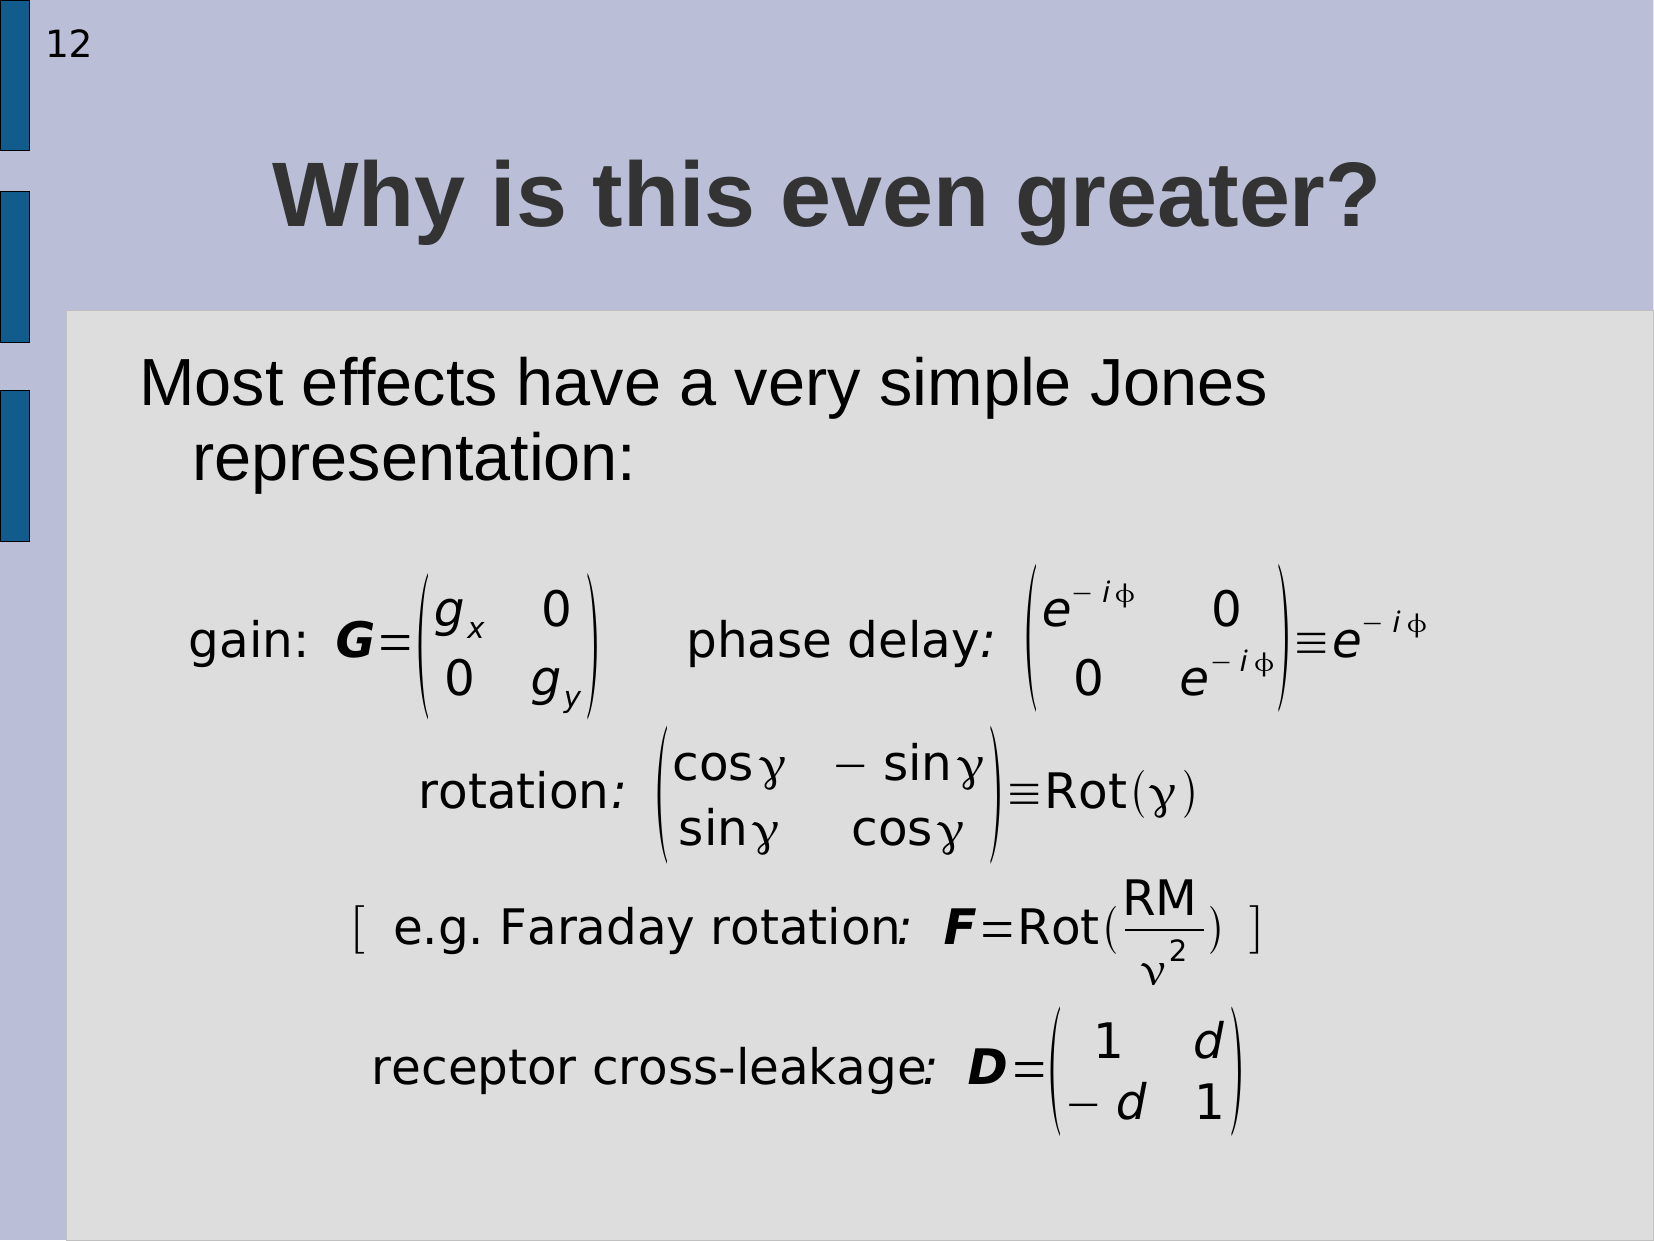

# Why is this even greater?
Most effects have a very simple Jones representation: